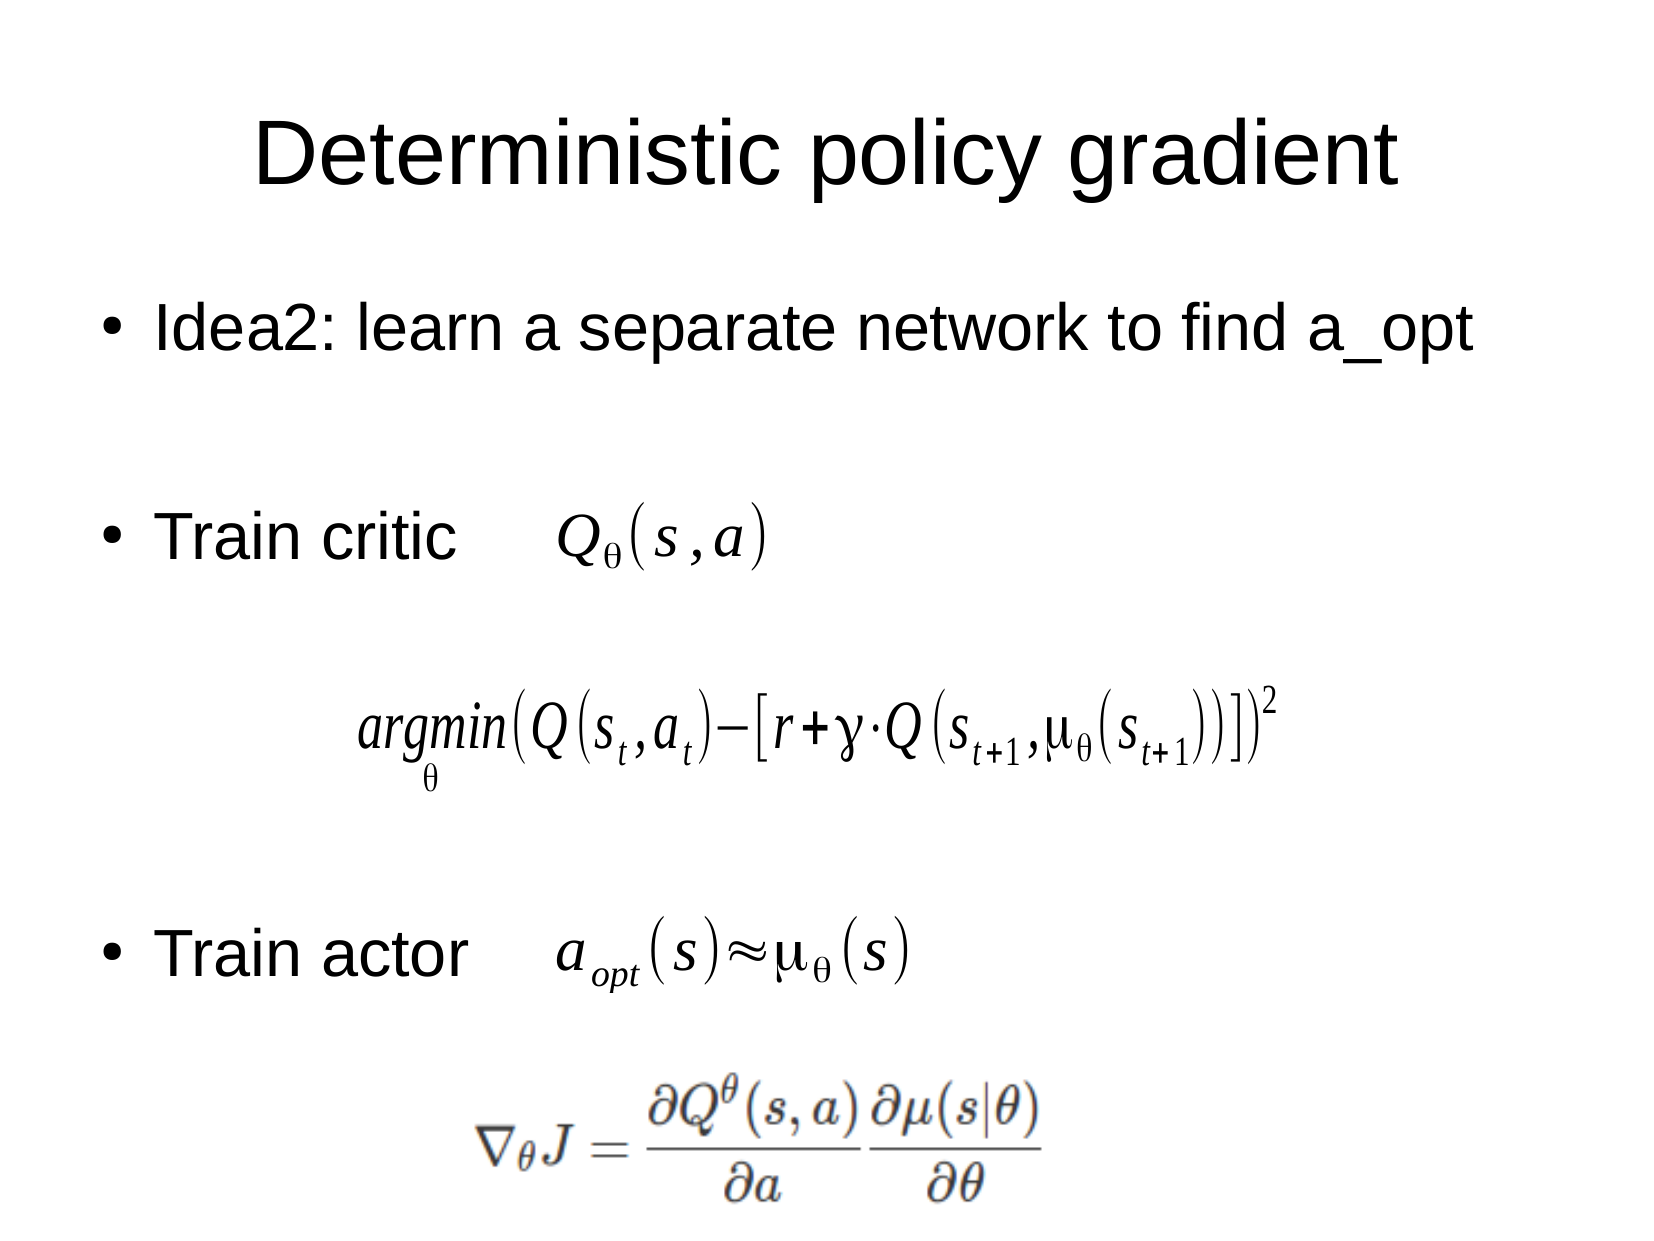

# Deterministic policy gradient
Idea2: learn a separate network to find a_opt
Train critic
Train actor